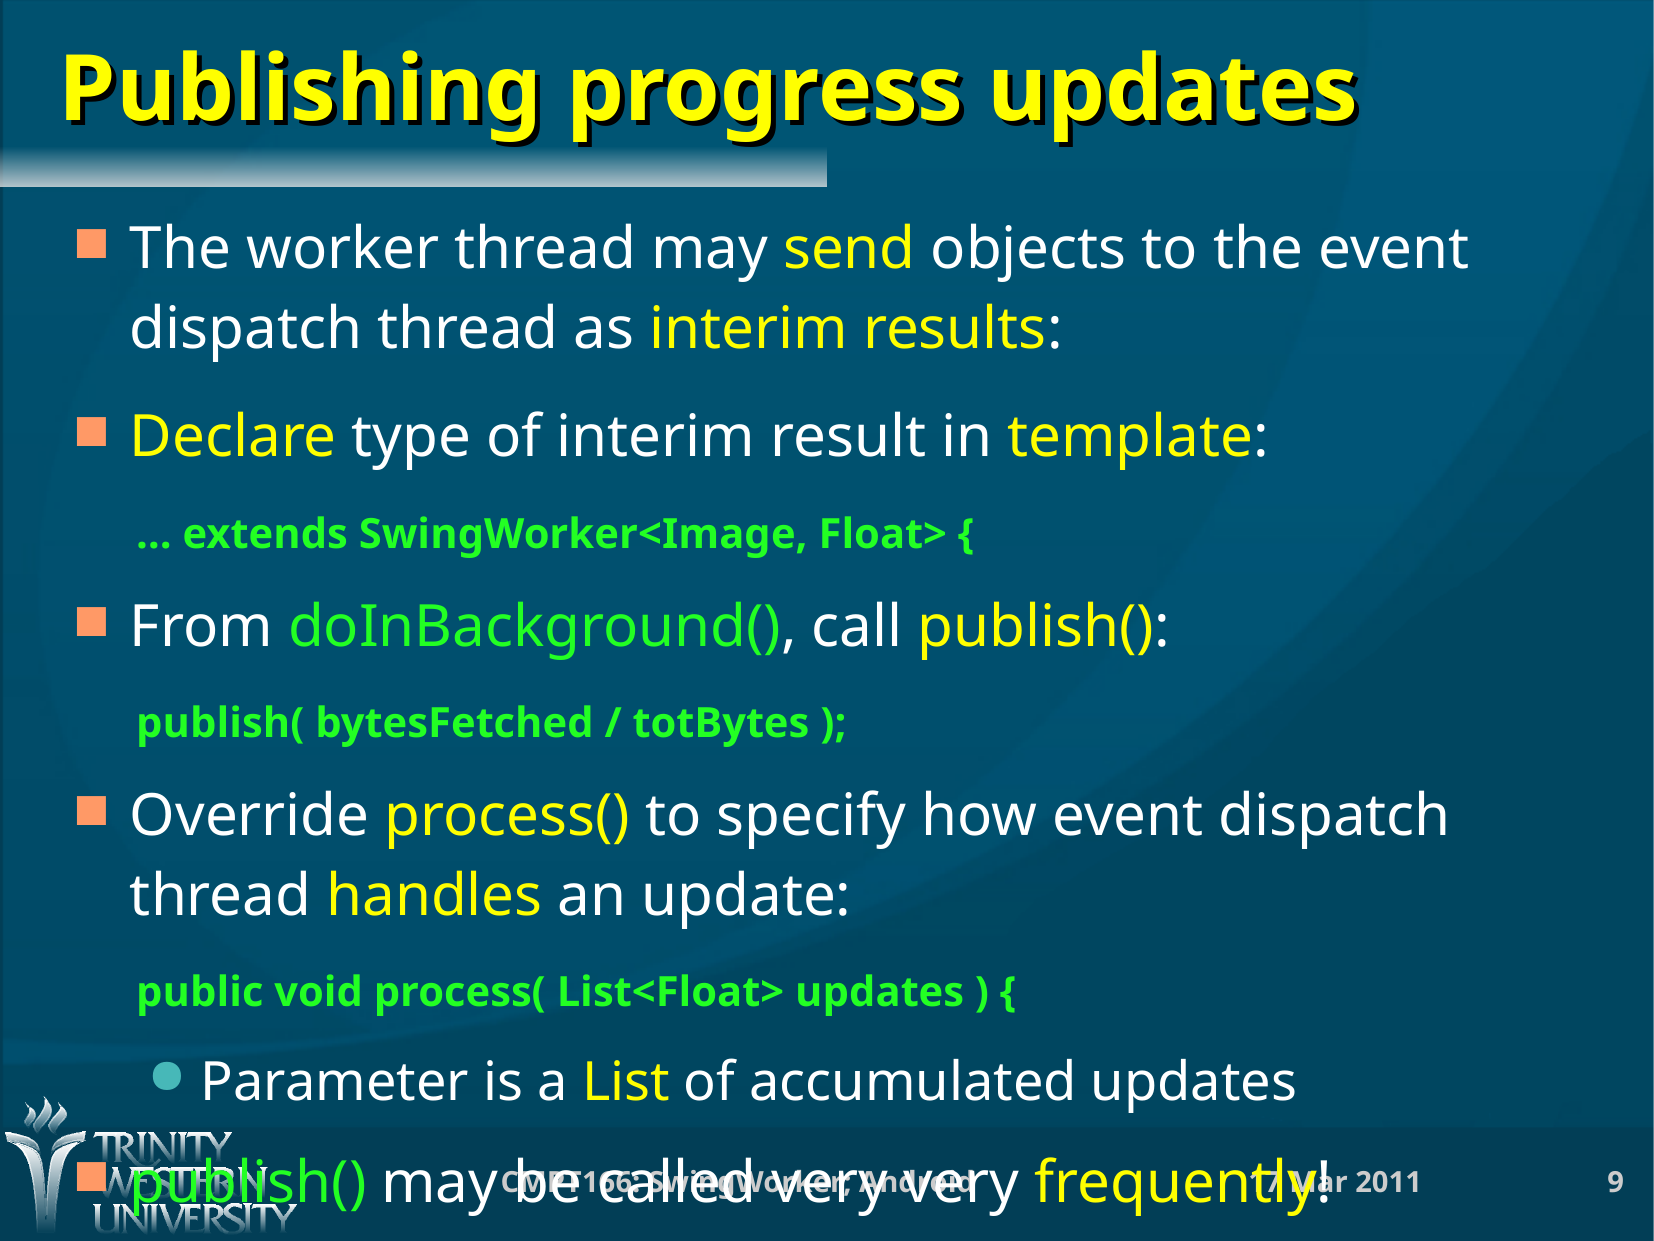

# Publishing progress updates
The worker thread may send objects to the event dispatch thread as interim results:
Declare type of interim result in template:
… extends SwingWorker<Image, Float> {
From doInBackground(), call publish():
publish( bytesFetched / totBytes );
Override process() to specify how event dispatch thread handles an update:
public void process( List<Float> updates ) {
Parameter is a List of accumulated updates
publish() may be called very very frequently!
CMPT166: SwingWorker; Android
17 Mar 2011
9